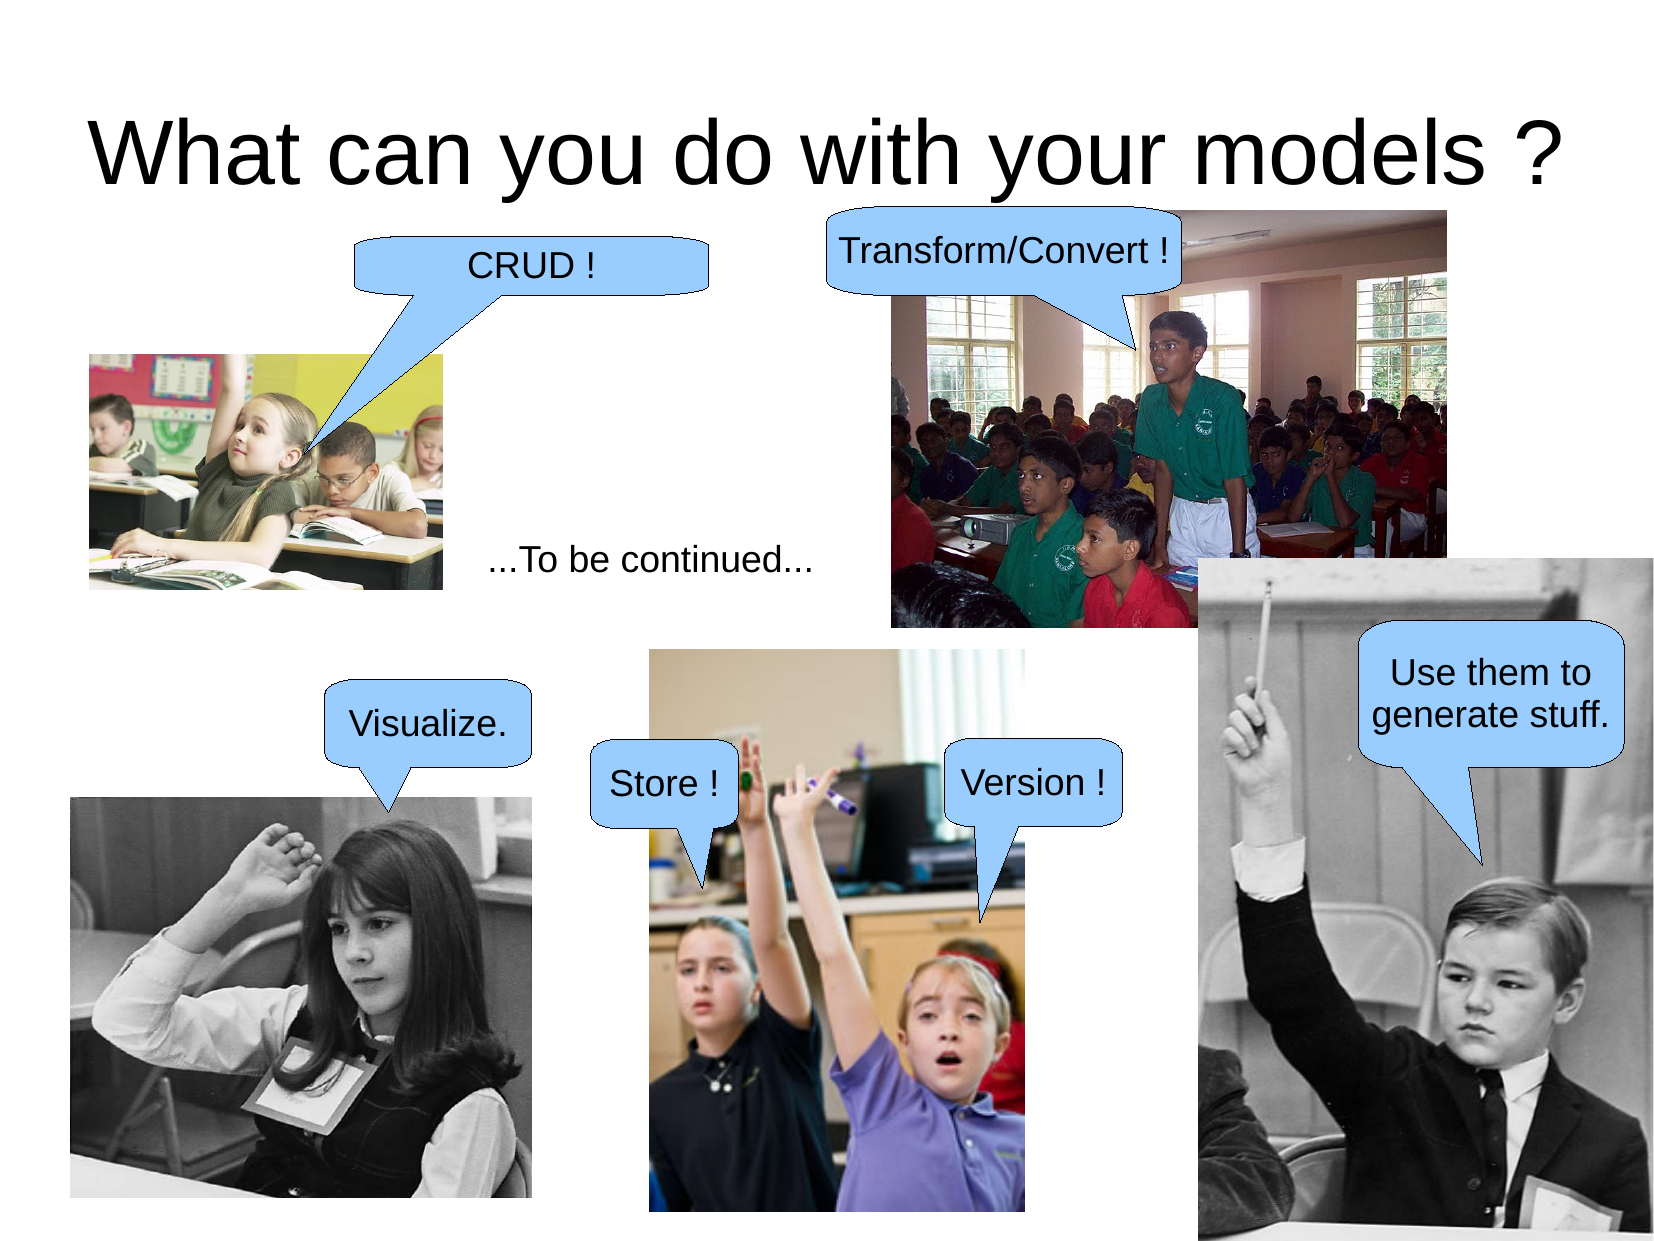

# What can you do with your models ?
Transform/Convert !
CRUD !
...To be continued...
Use them to
generate stuff.
Visualize.
Version !
Store !